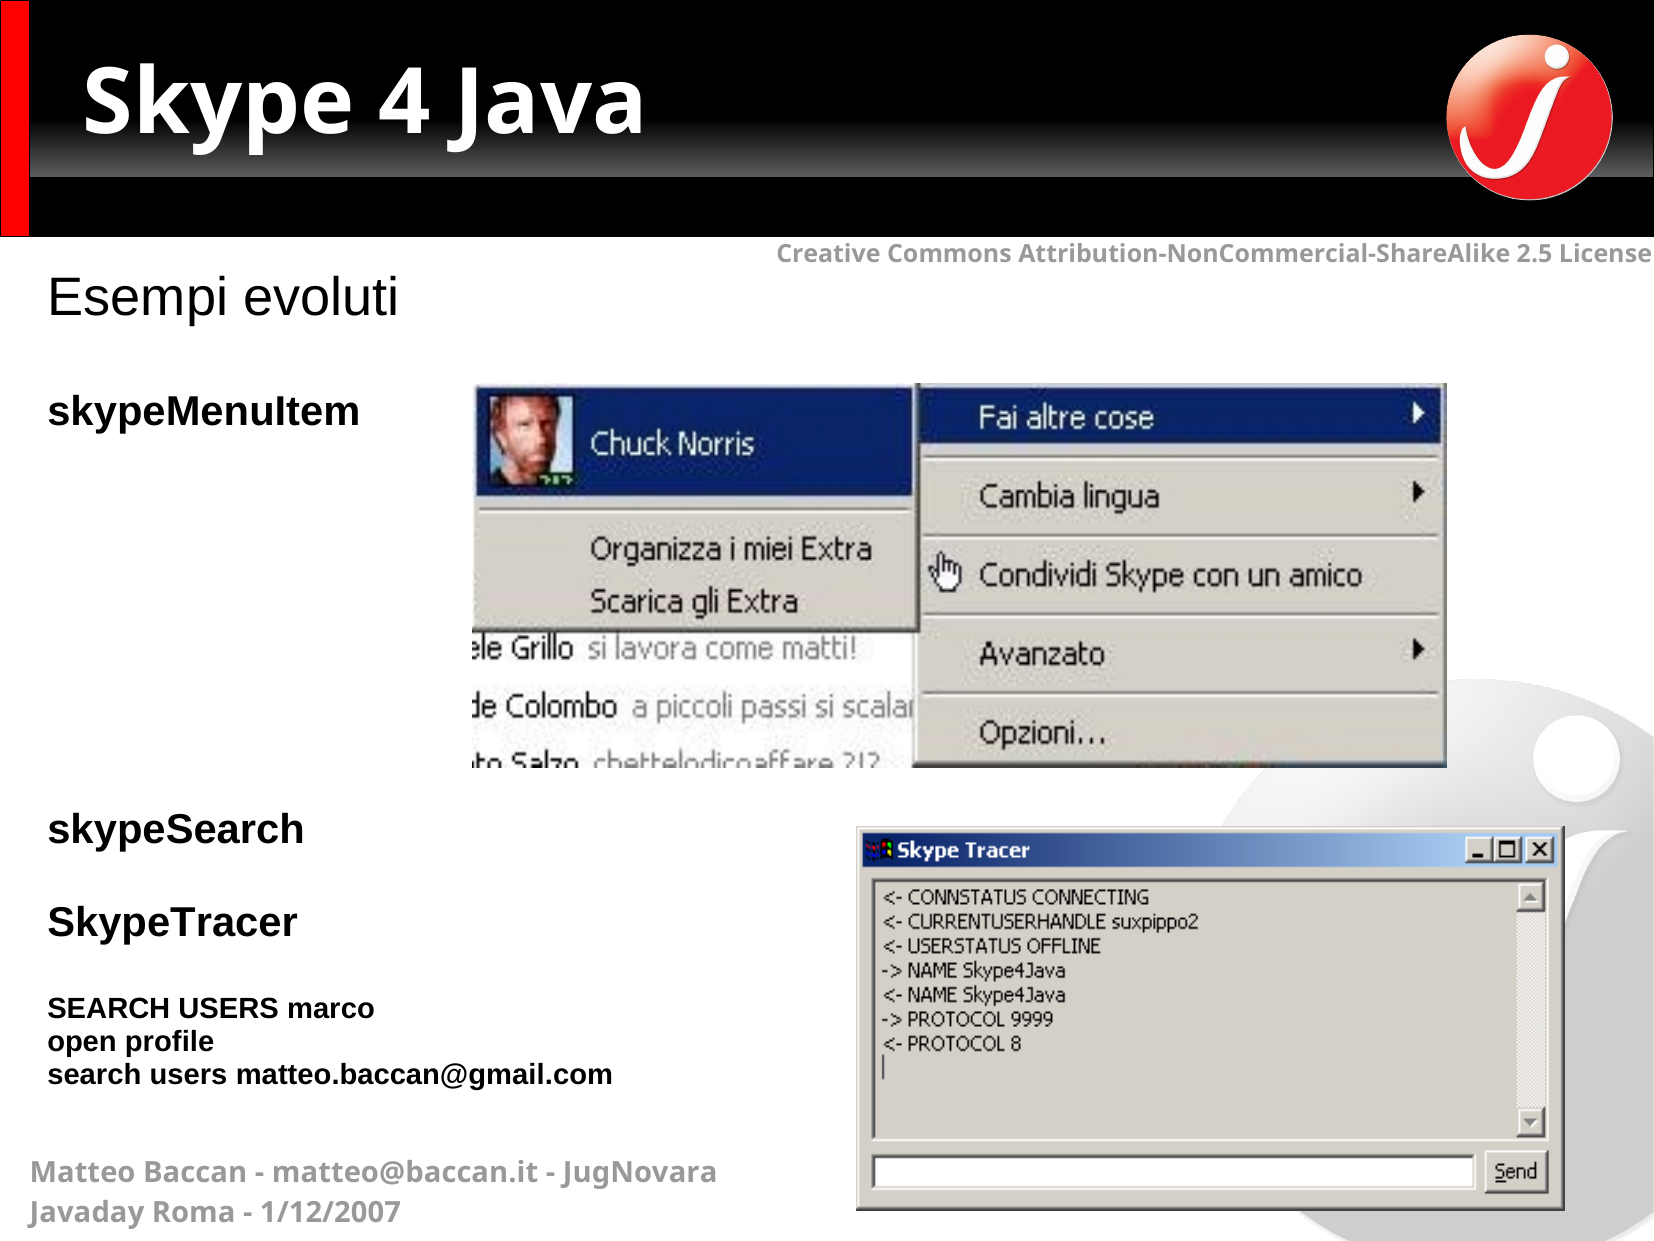

# Skype 4 Java
Esempi evoluti
skypeMenuItem
skypeSearch
SkypeTracer
SEARCH USERS marco
open profile
search users matteo.baccan@gmail.com